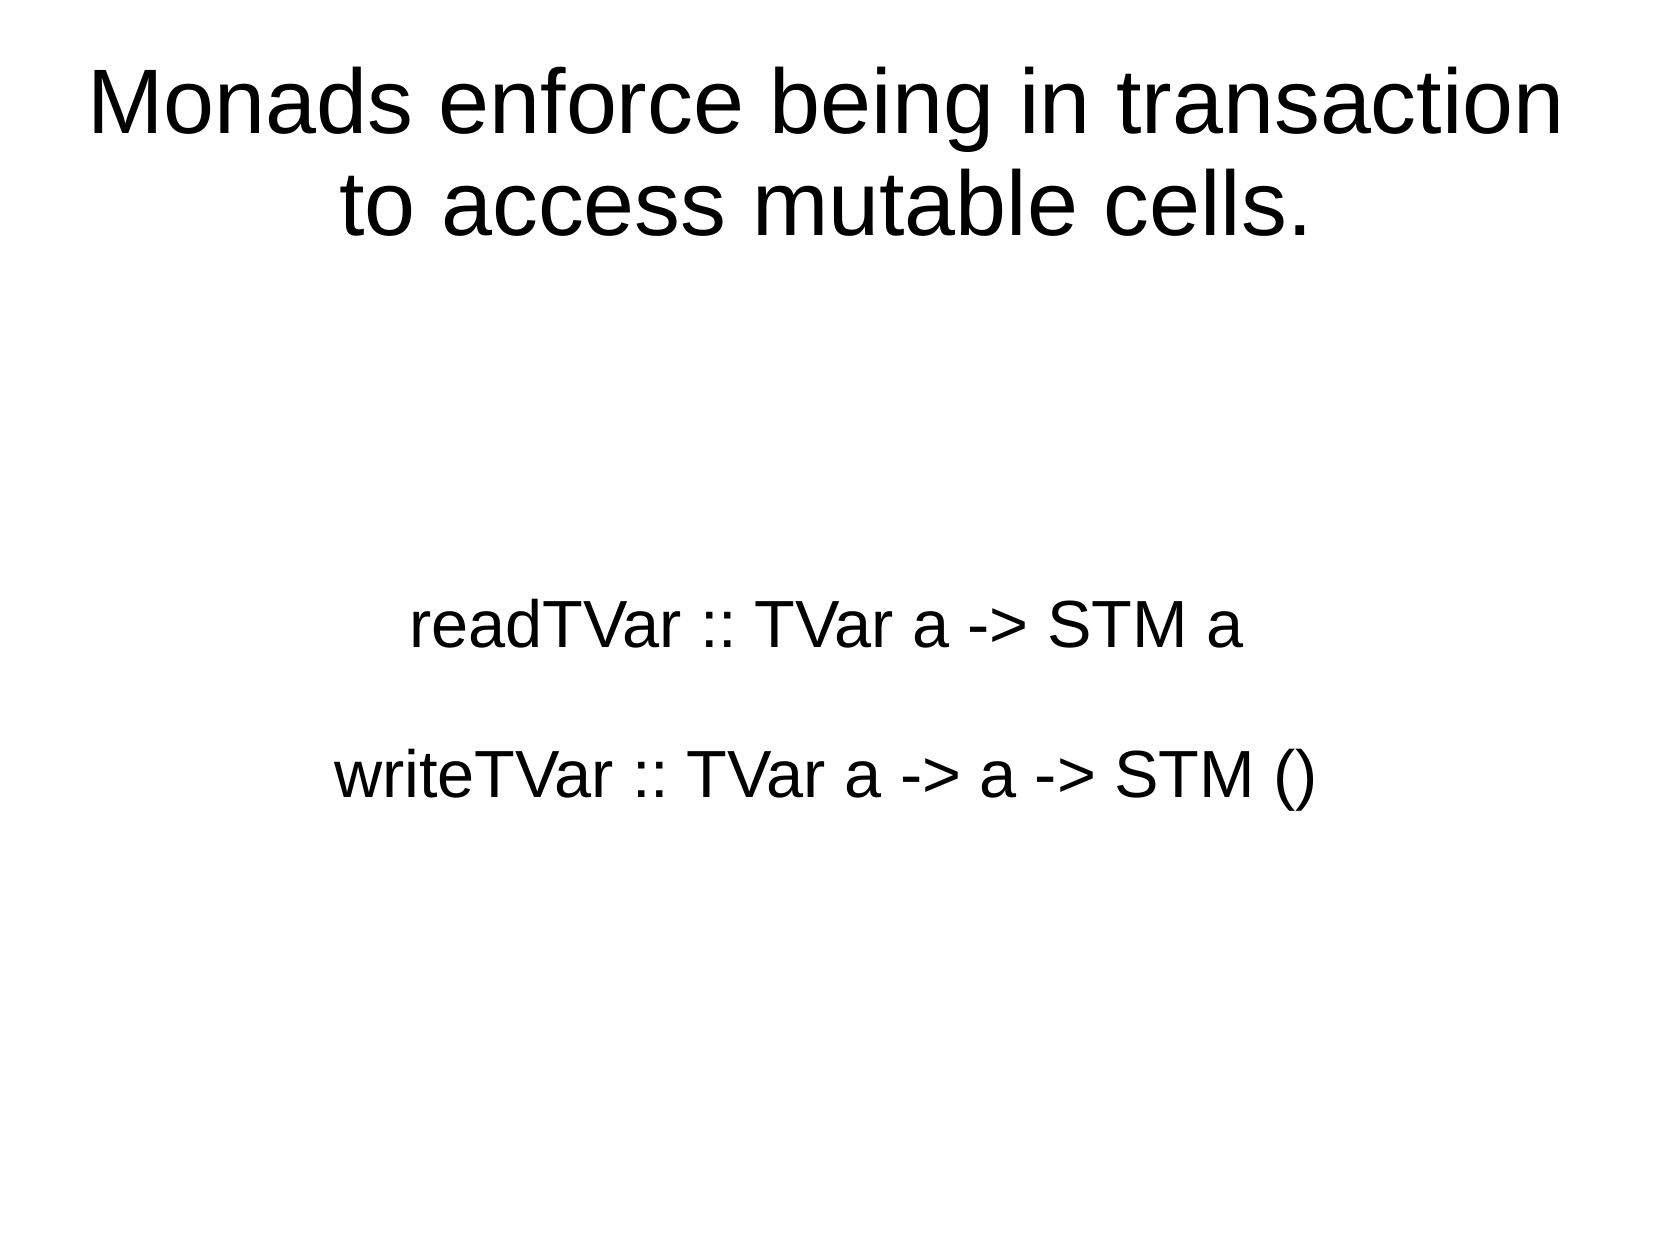

# Monads enforce being in transaction to access mutable cells.
readTVar :: TVar a -> STM a
writeTVar :: TVar a -> a -> STM ()